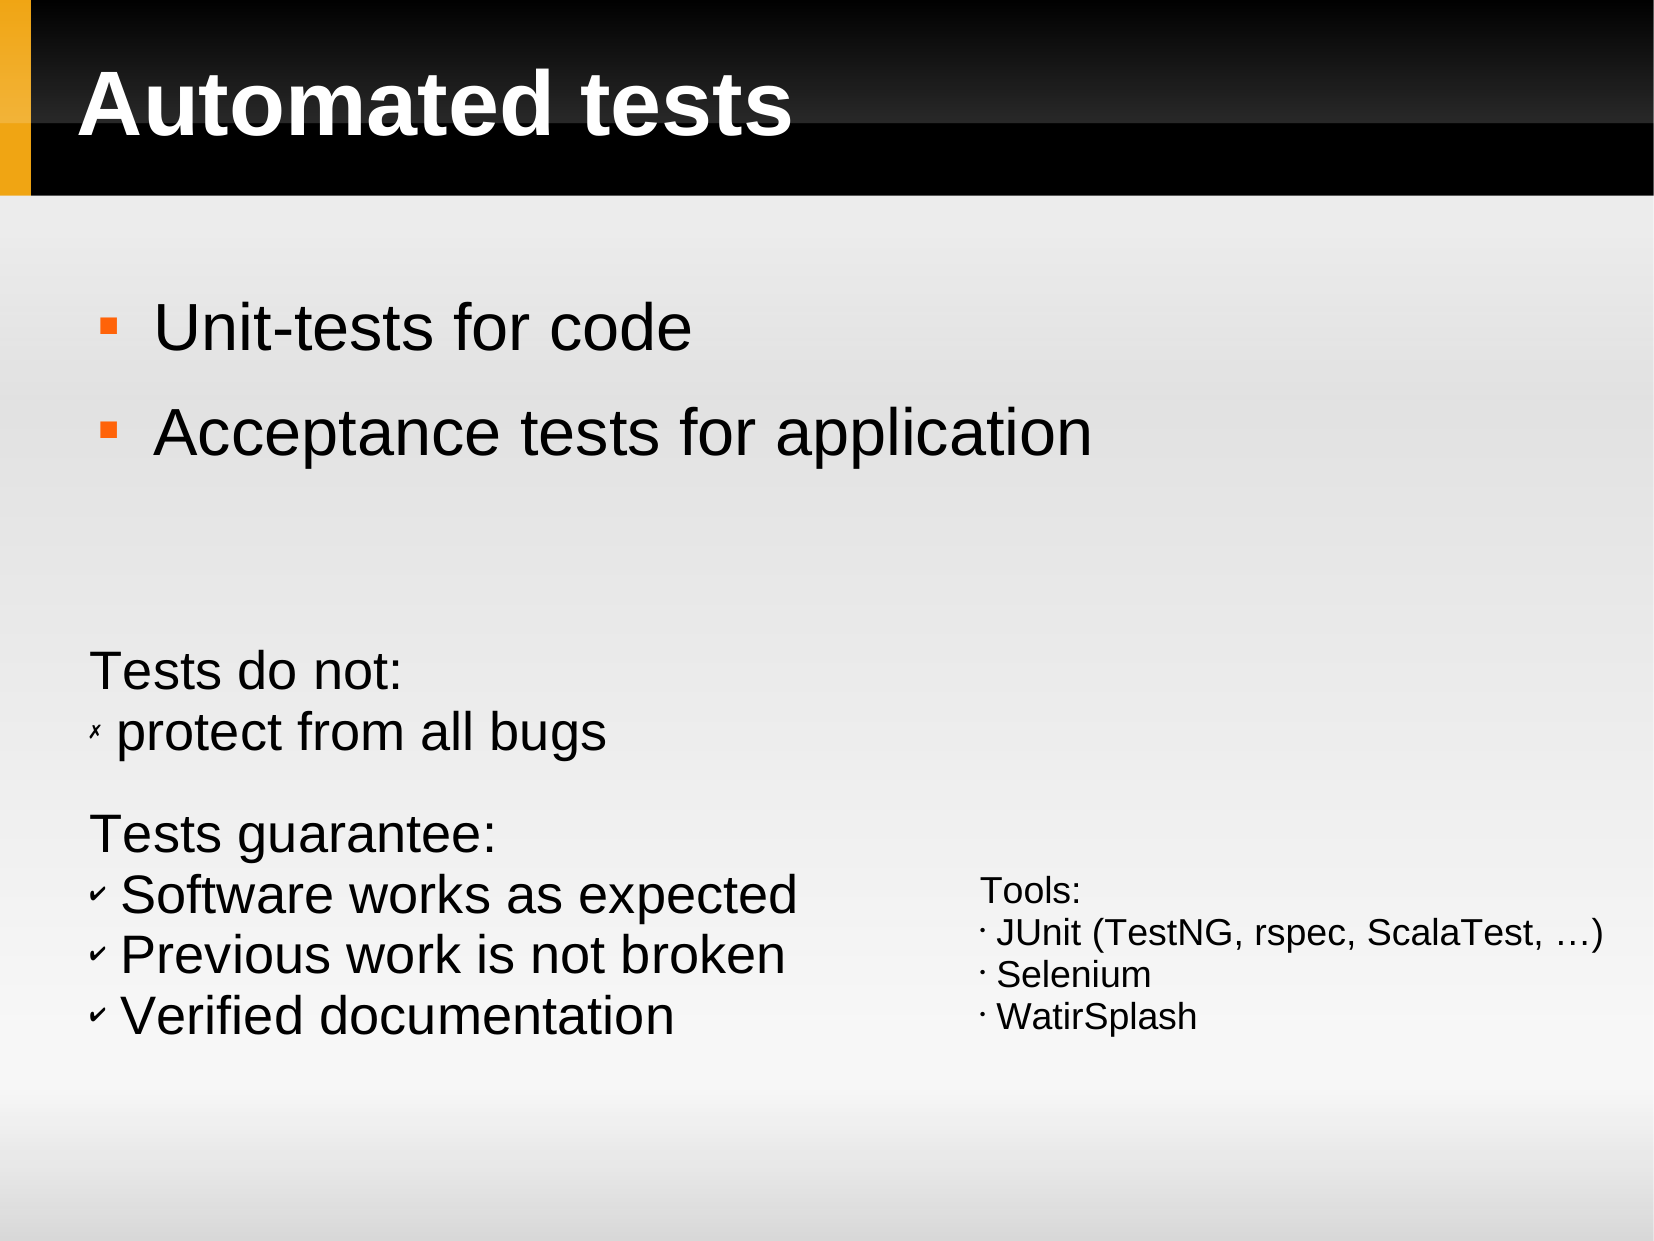

# Automated tests
Unit-tests for code
Acceptance tests for application
Tests do not:
 protect from all bugs
Tests guarantee:
 Software works as expected
 Previous work is not broken
 Verified documentation
Tools:
 JUnit (TestNG, rspec, ScalaTest, …)
 Selenium
 WatirSplash